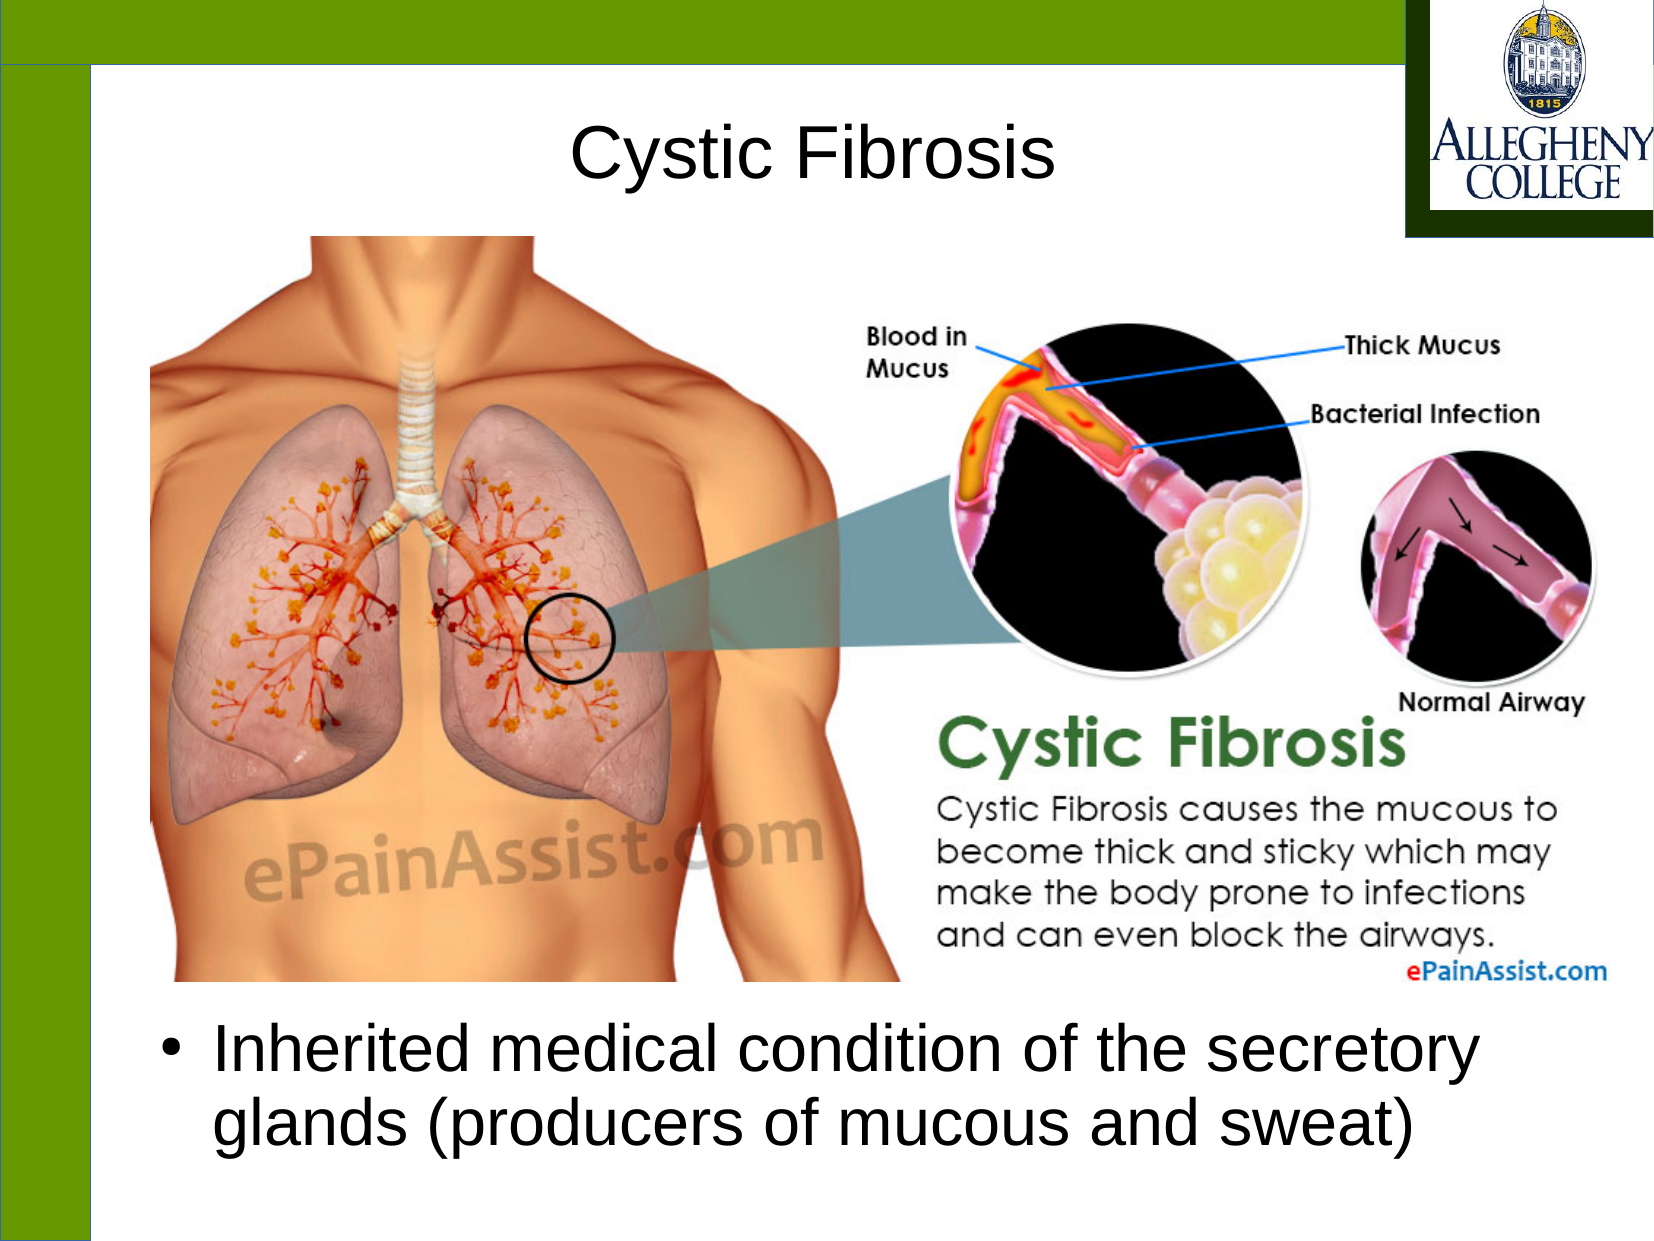

# Cystic Fibrosis
Inherited medical condition of the secretory glands (producers of mucous and sweat)